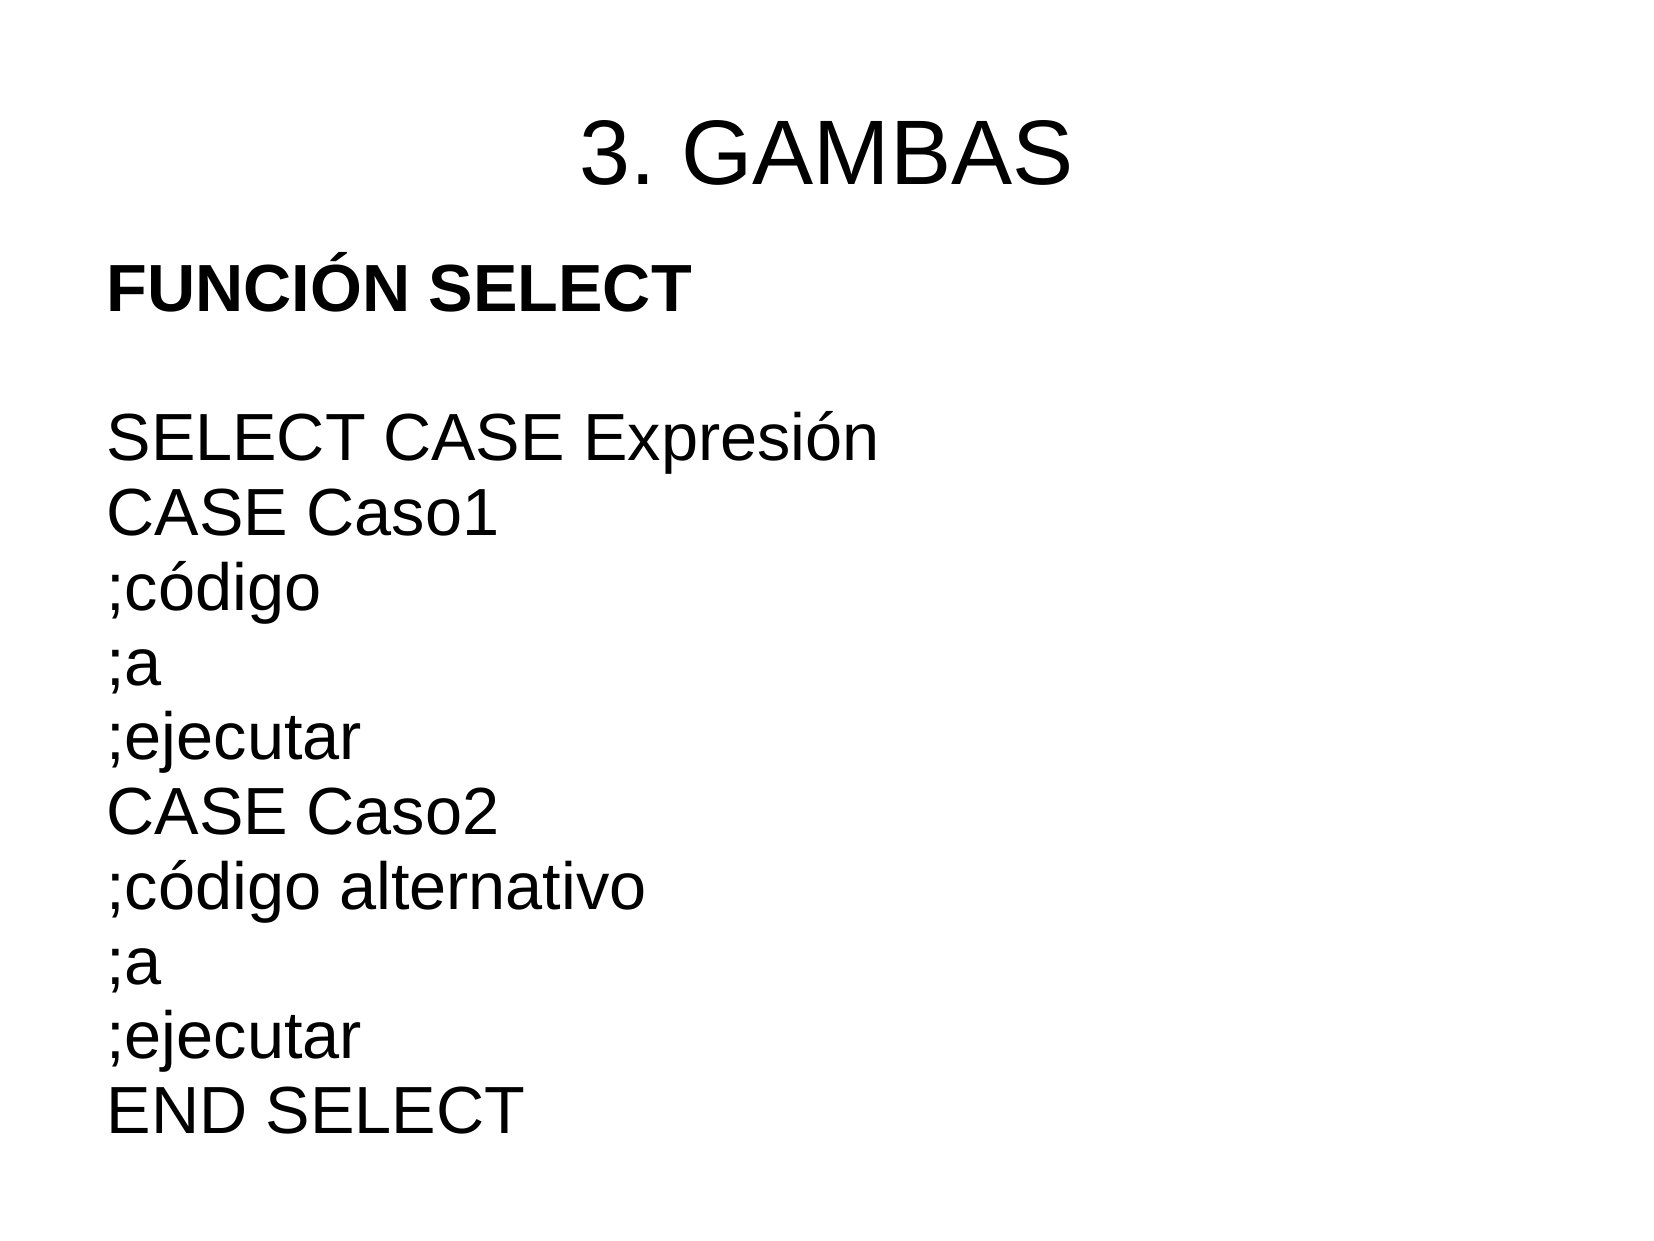

# 3. GAMBAS
FUNCIÓN SELECT
SELECT CASE Expresión
CASE Caso1
;código
;a
;ejecutar
CASE Caso2
;código alternativo
;a
;ejecutar
END SELECT